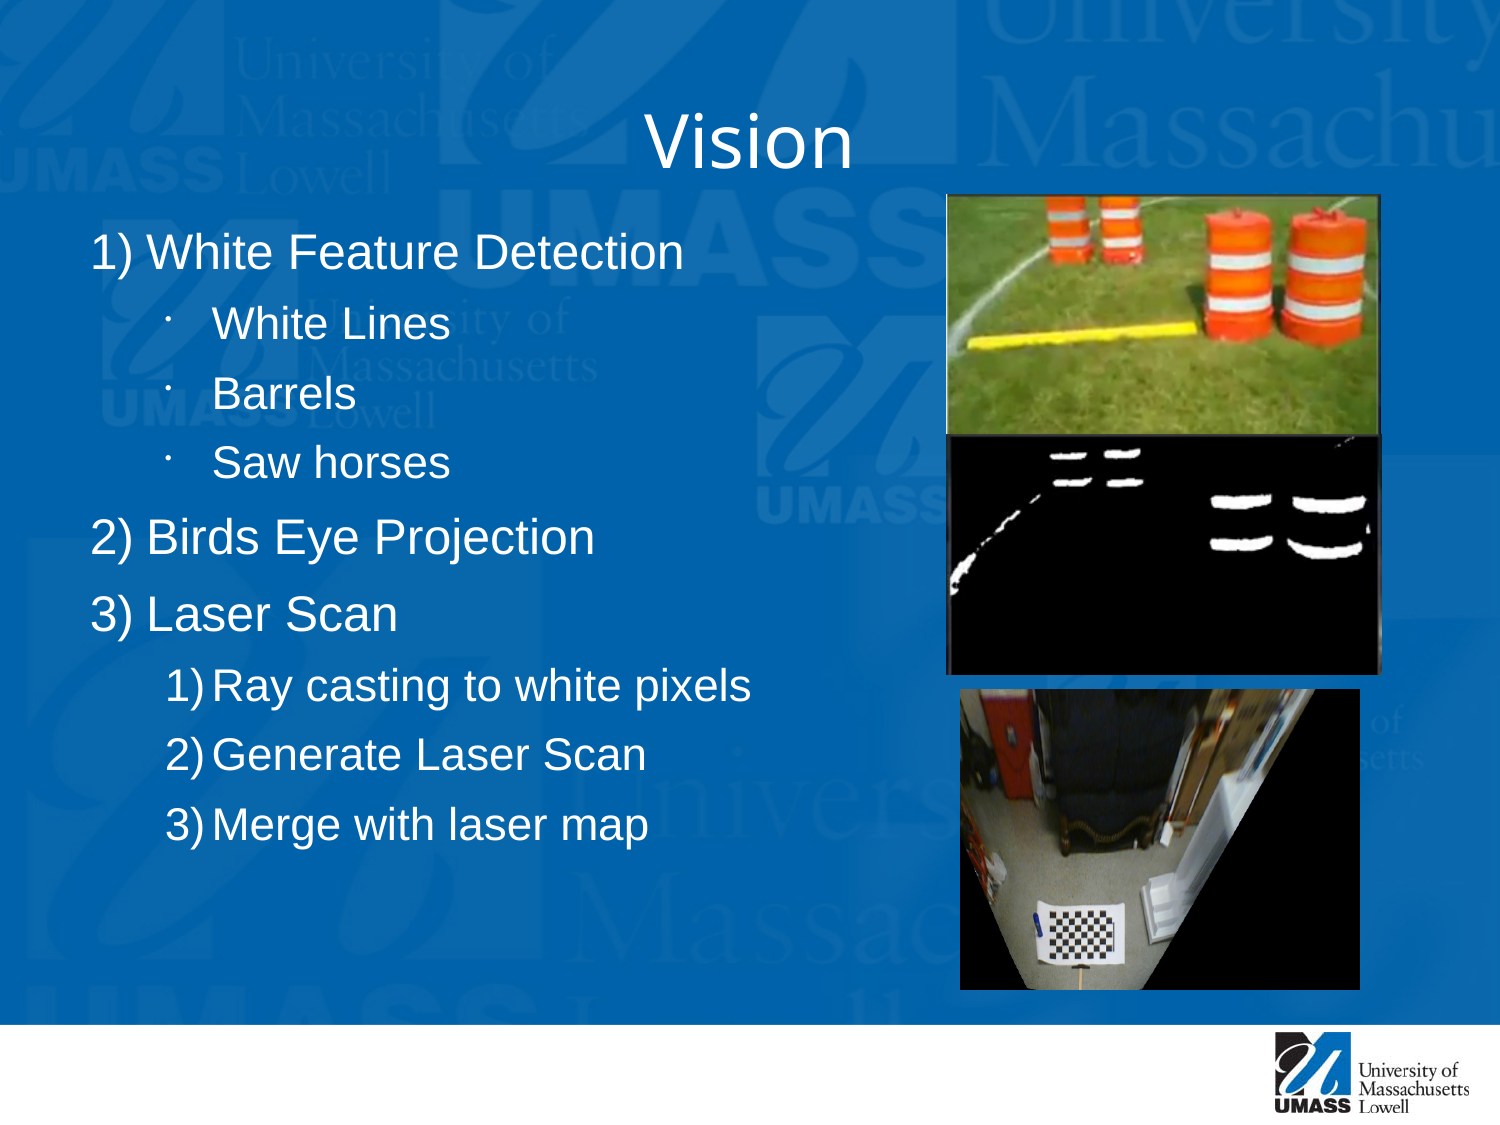

# Vision
White Feature Detection
White Lines
Barrels
Saw horses
Birds Eye Projection
Laser Scan
Ray casting to white pixels
Generate Laser Scan
Merge with laser map